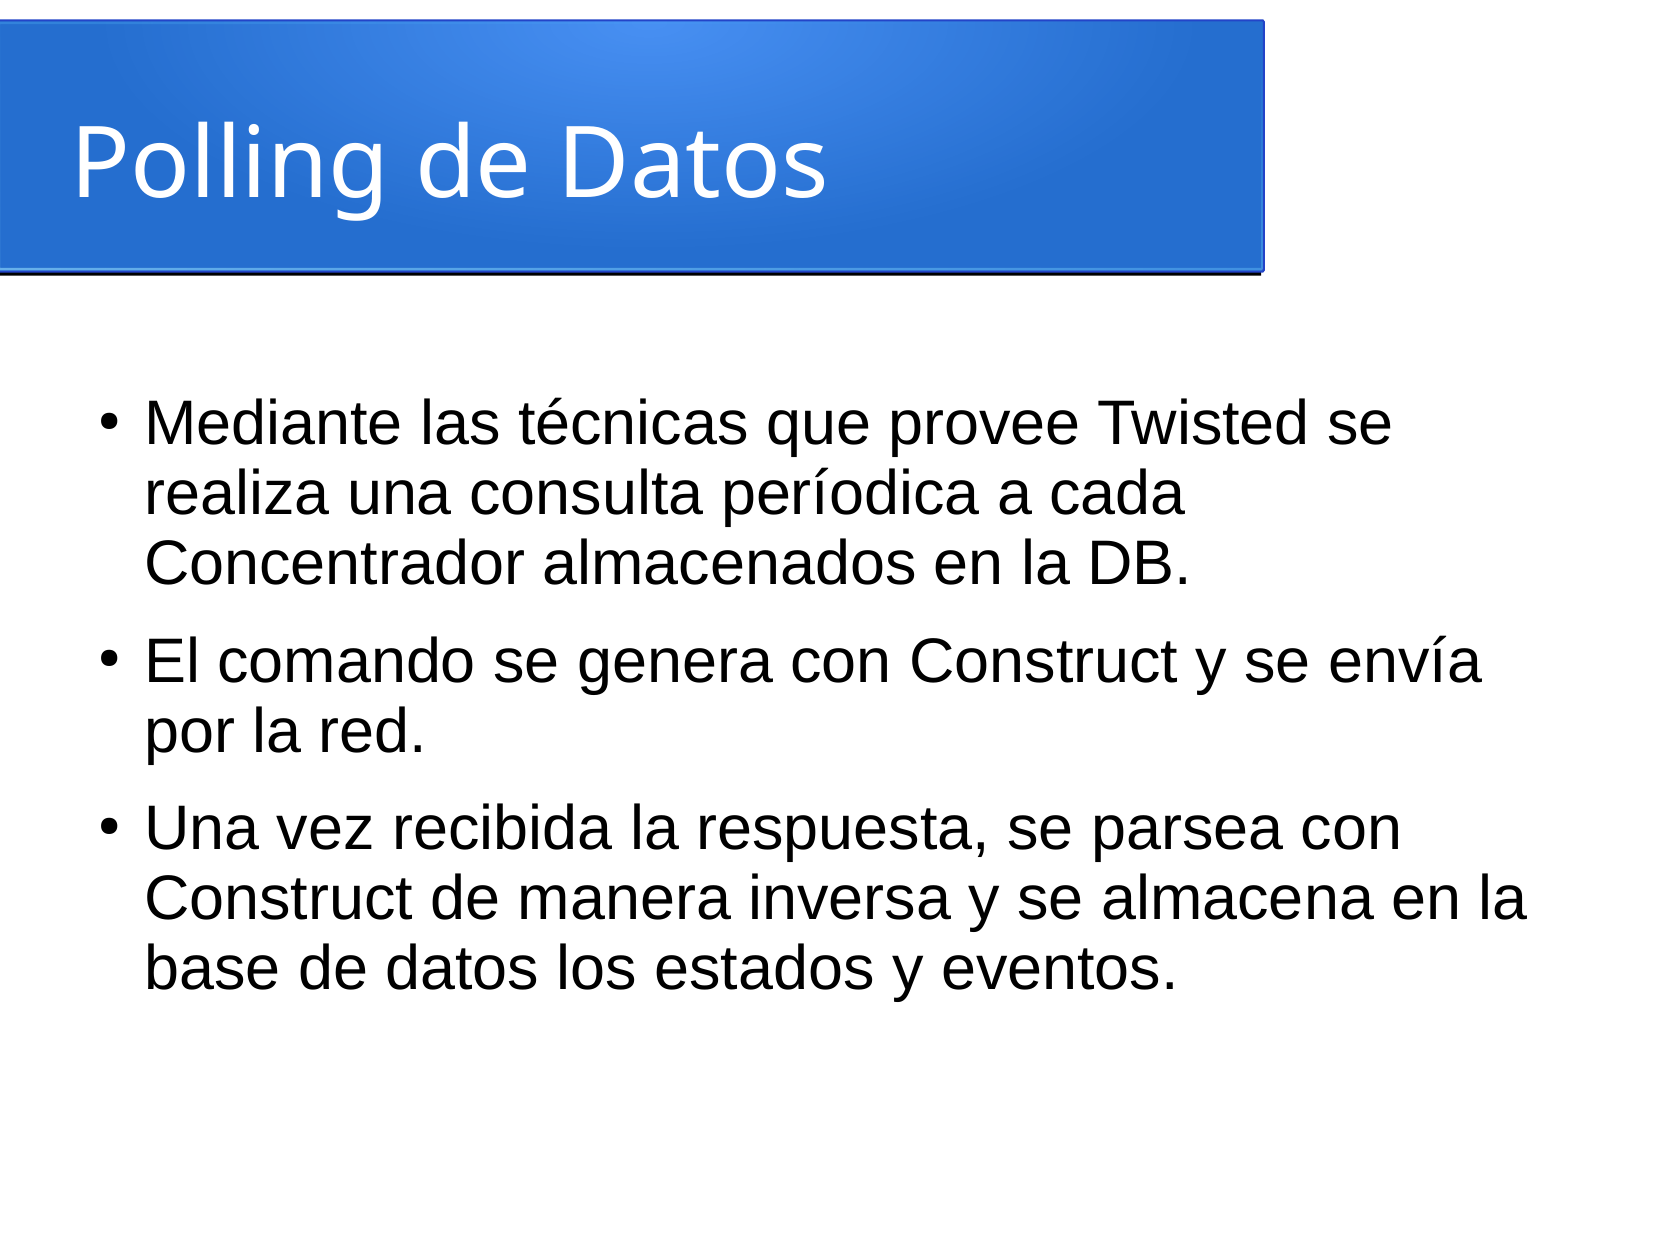

# Polling de Datos
Mediante las técnicas que provee Twisted se realiza una consulta períodica a cada Concentrador almacenados en la DB.
El comando se genera con Construct y se envía por la red.
Una vez recibida la respuesta, se parsea con Construct de manera inversa y se almacena en la base de datos los estados y eventos.